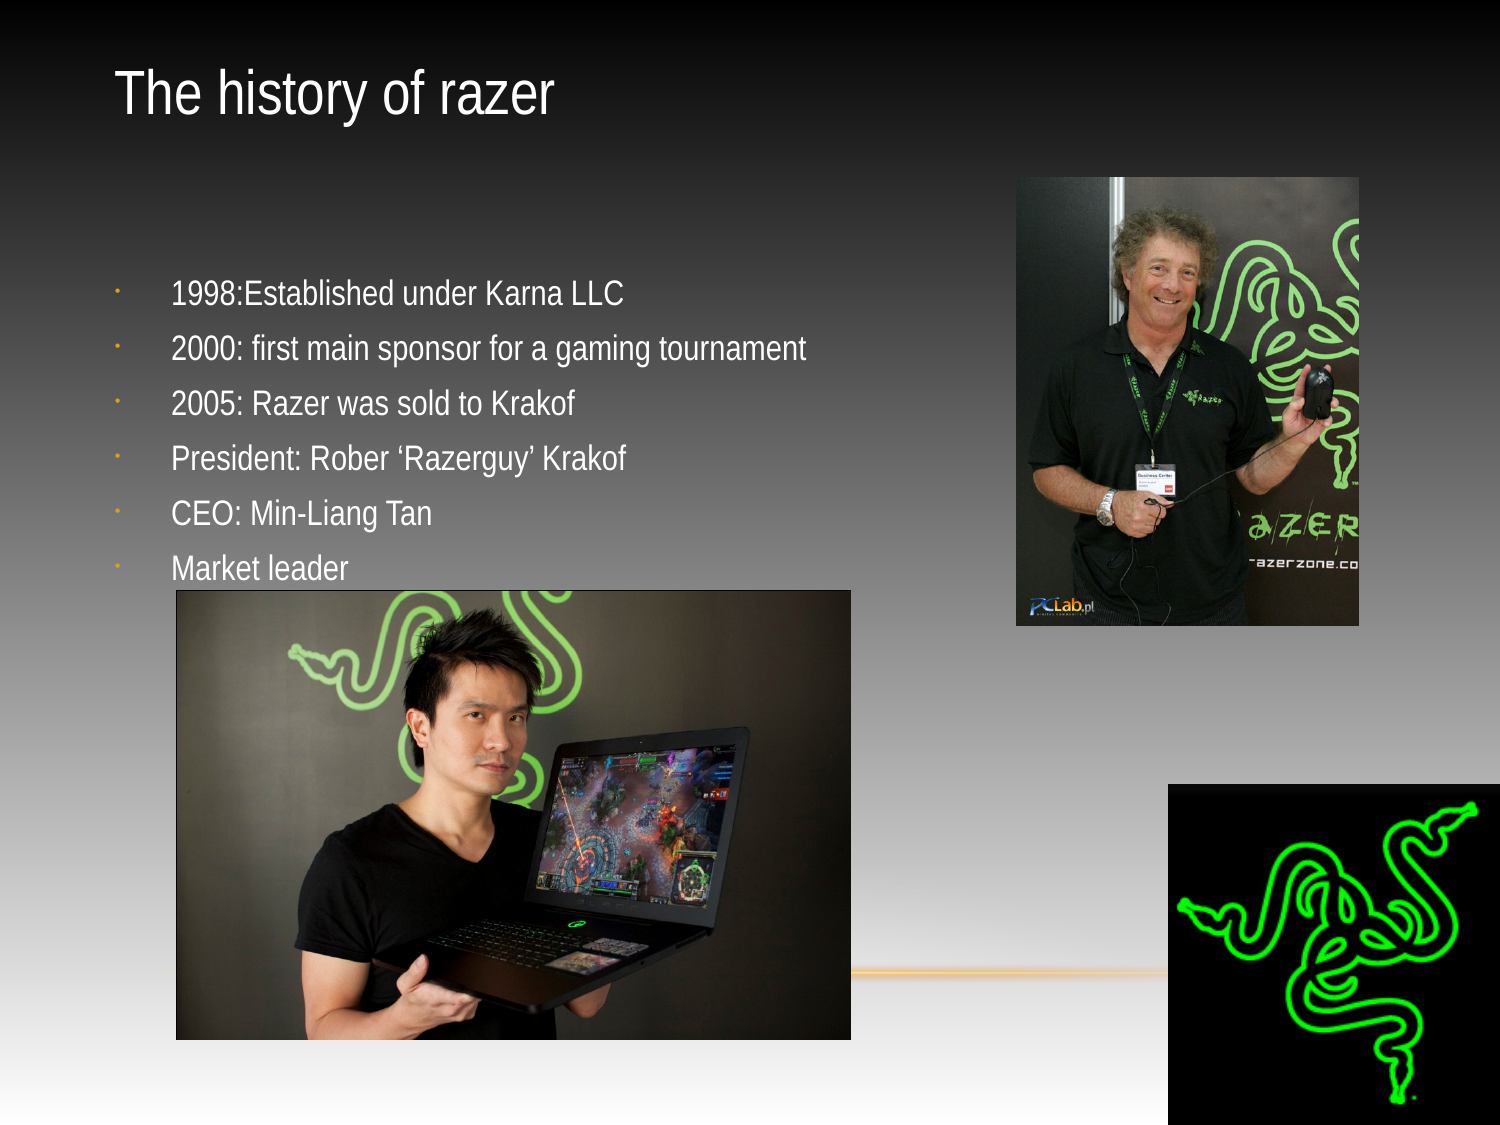

# The history of razer
1998:Established under Karna LLC
2000: first main sponsor for a gaming tournament
2005: Razer was sold to Krakof
President: Rober ‘Razerguy’ Krakof
CEO: Min-Liang Tan
Market leader